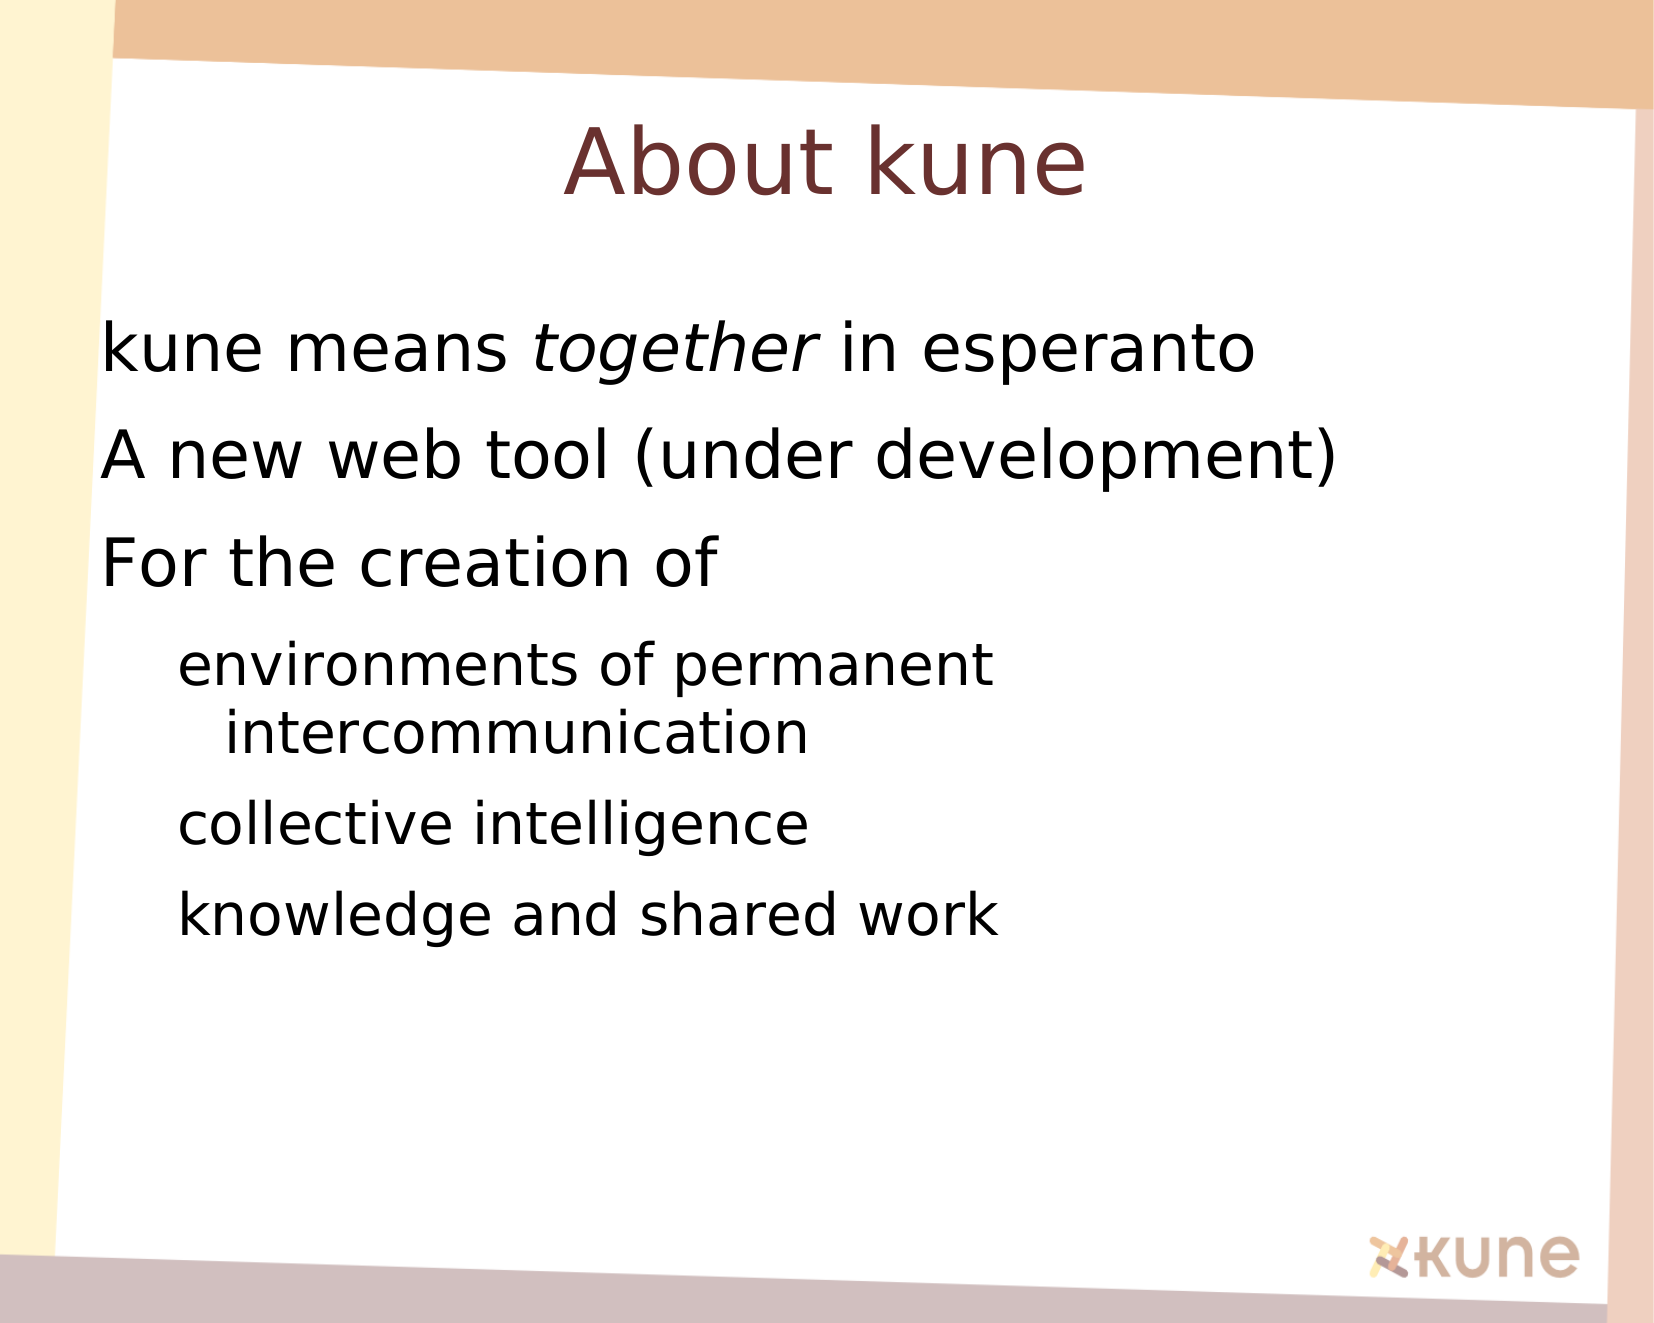

# About kune
kune means together in esperanto
A new web tool (under development)
For the creation of
environments of permanent intercommunication
collective intelligence
knowledge and shared work